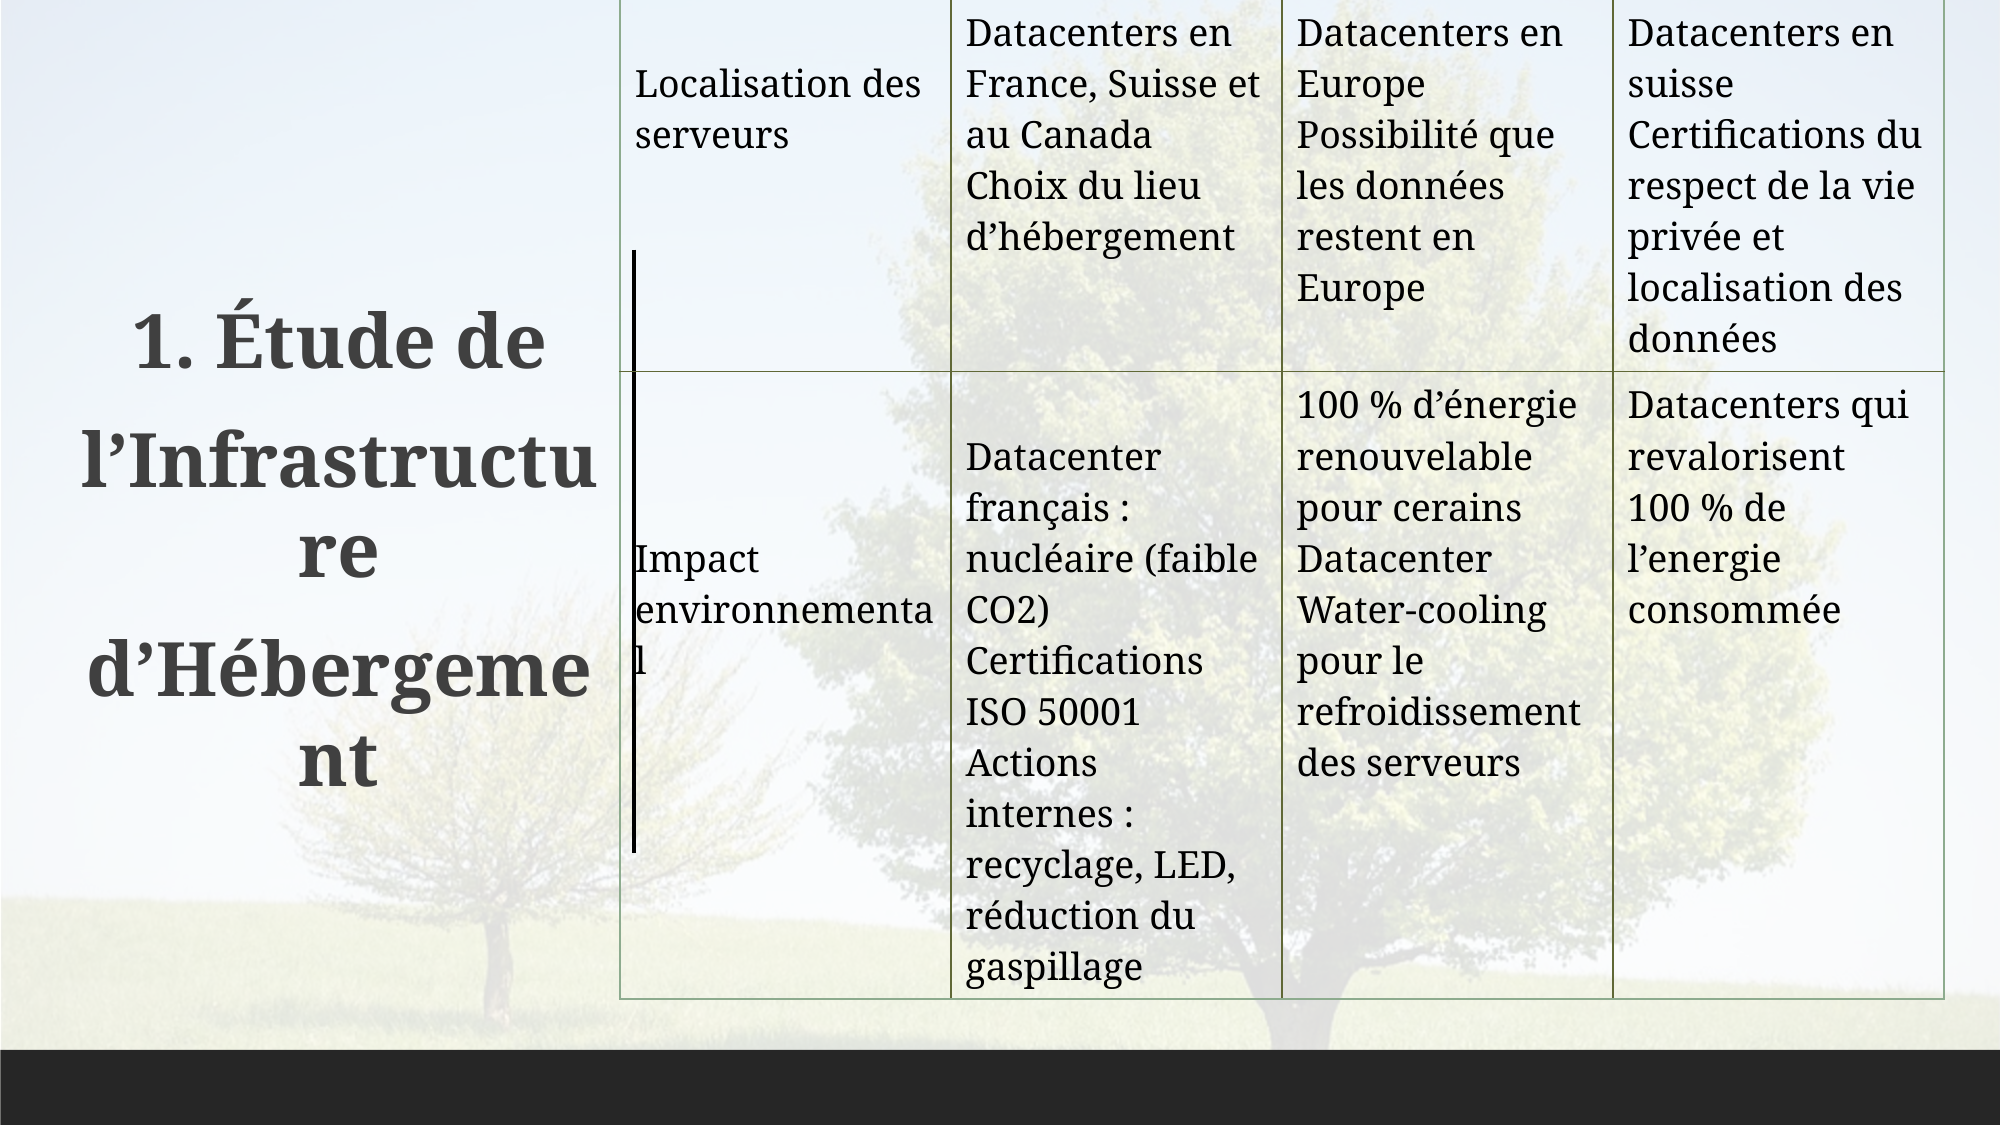

Remplissez sur le tableau
| ANALYSE COMPARATIVE INFRASTUCRURE | | | |
| --- | --- | --- | --- |
| | PlanetHoster | OVHcloud | Infomaniak |
| Critères de performance | Temps de réponse : 150-200 ms Disponibilité : 99,99 % | Haut débit réseau Latence réduite avec la proximité des datacenters | PME/sites web/ cloud modéré |
| Localisation des serveurs | Datacenters en France, Suisse et au Canada Choix du lieu d’hébergement | Datacenters en Europe Possibilité que les données restent en Europe | Datacenters en suisse Certifications du respect de la vie privée et localisation des données |
| Impact environnemental | Datacenter français : nucléaire (faible CO2) Certifications ISO 50001 Actions internes : recyclage, LED, réduction du gaspillage | 100 % d’énergie renouvelable pour cerains Datacenter Water-cooling pour le refroidissement des serveurs | Datacenters qui revalorisent 100 % de l’energie consommée |
# 1. Étude de
l’Infrastructure
d’Hébergement